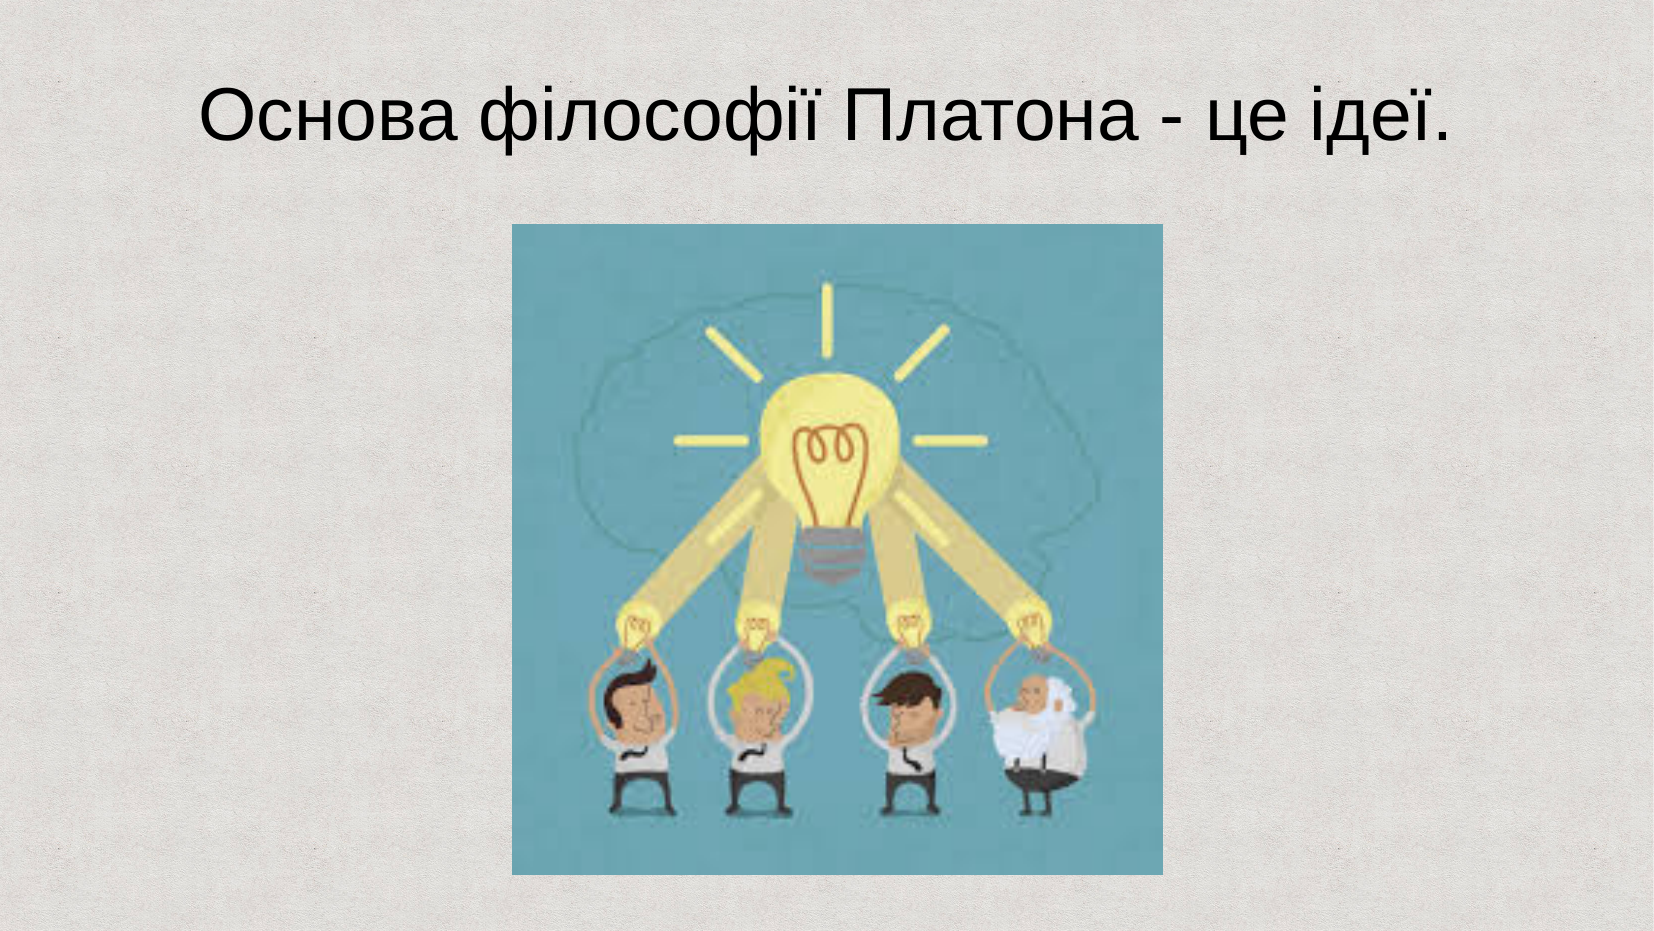

# Основа філософії Платона - це ідеї.